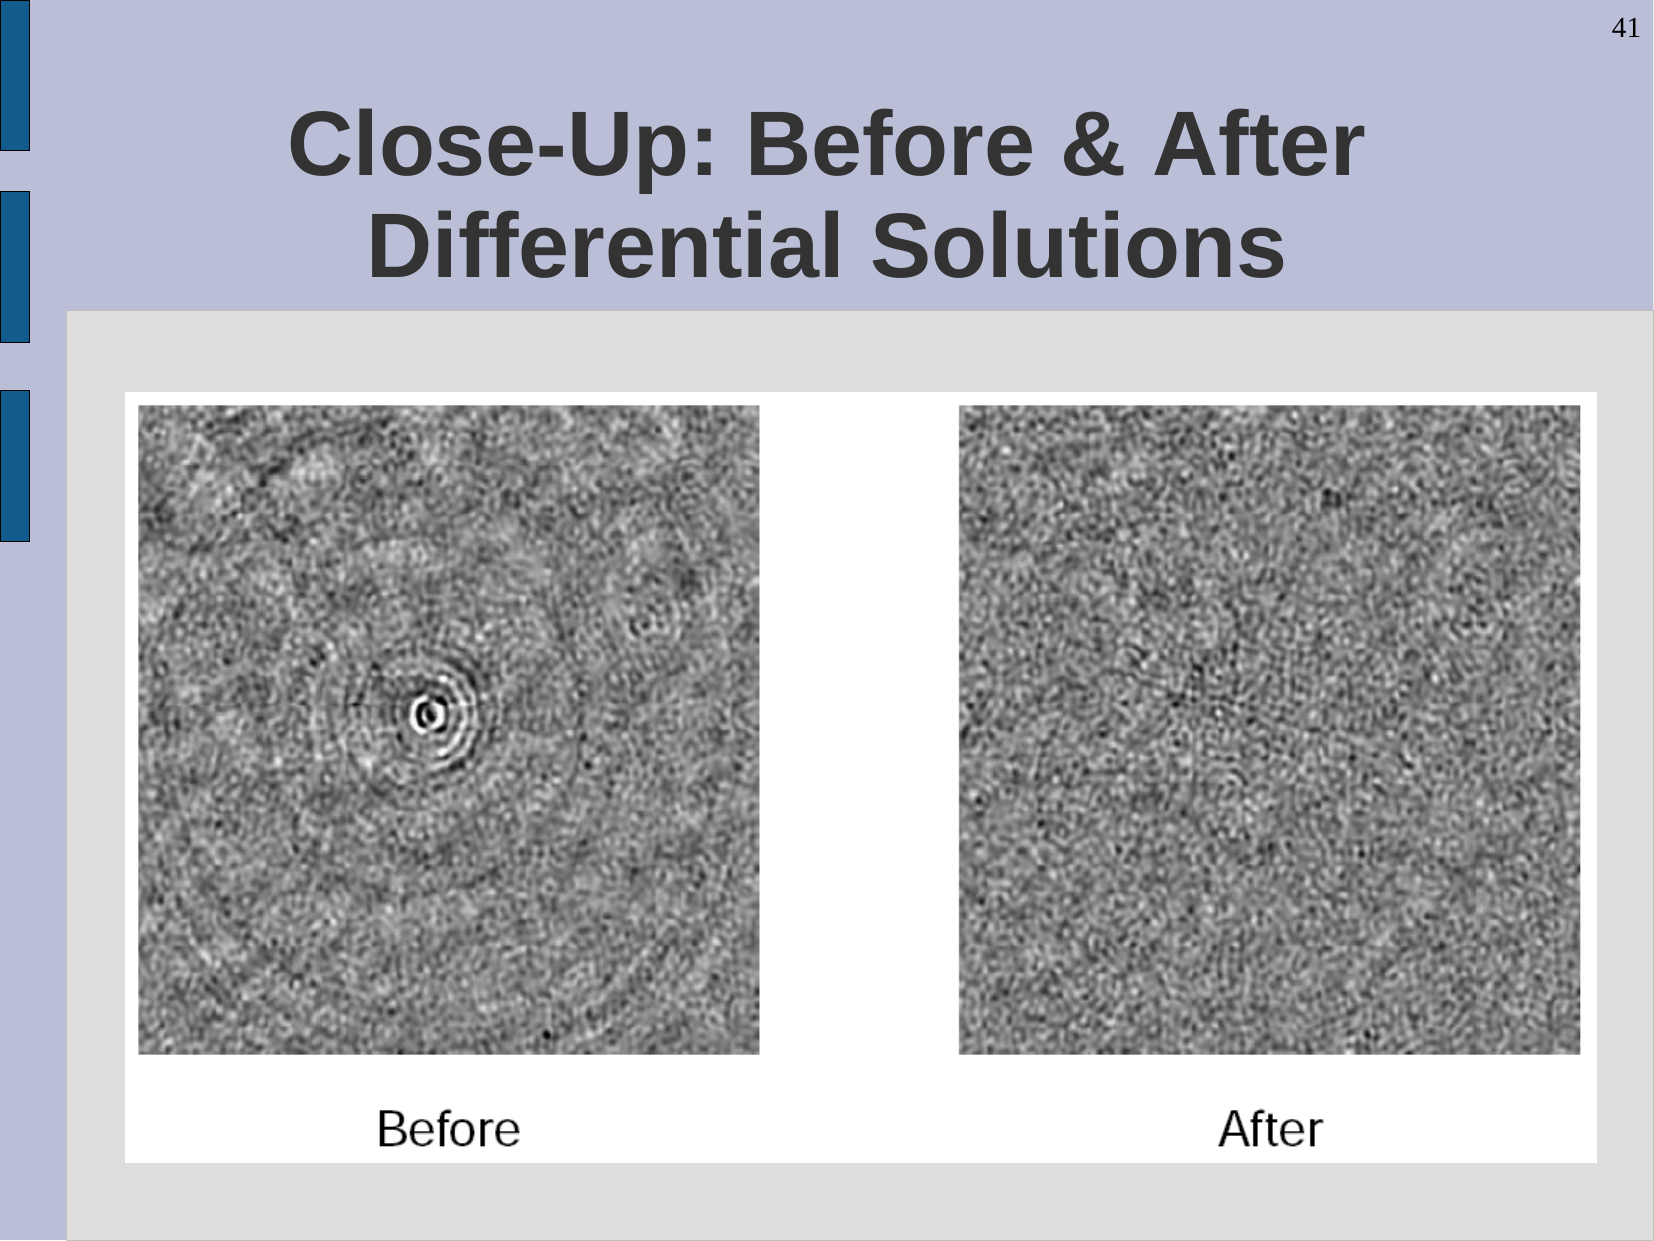

41
# Close-Up: Before & After Differential Solutions